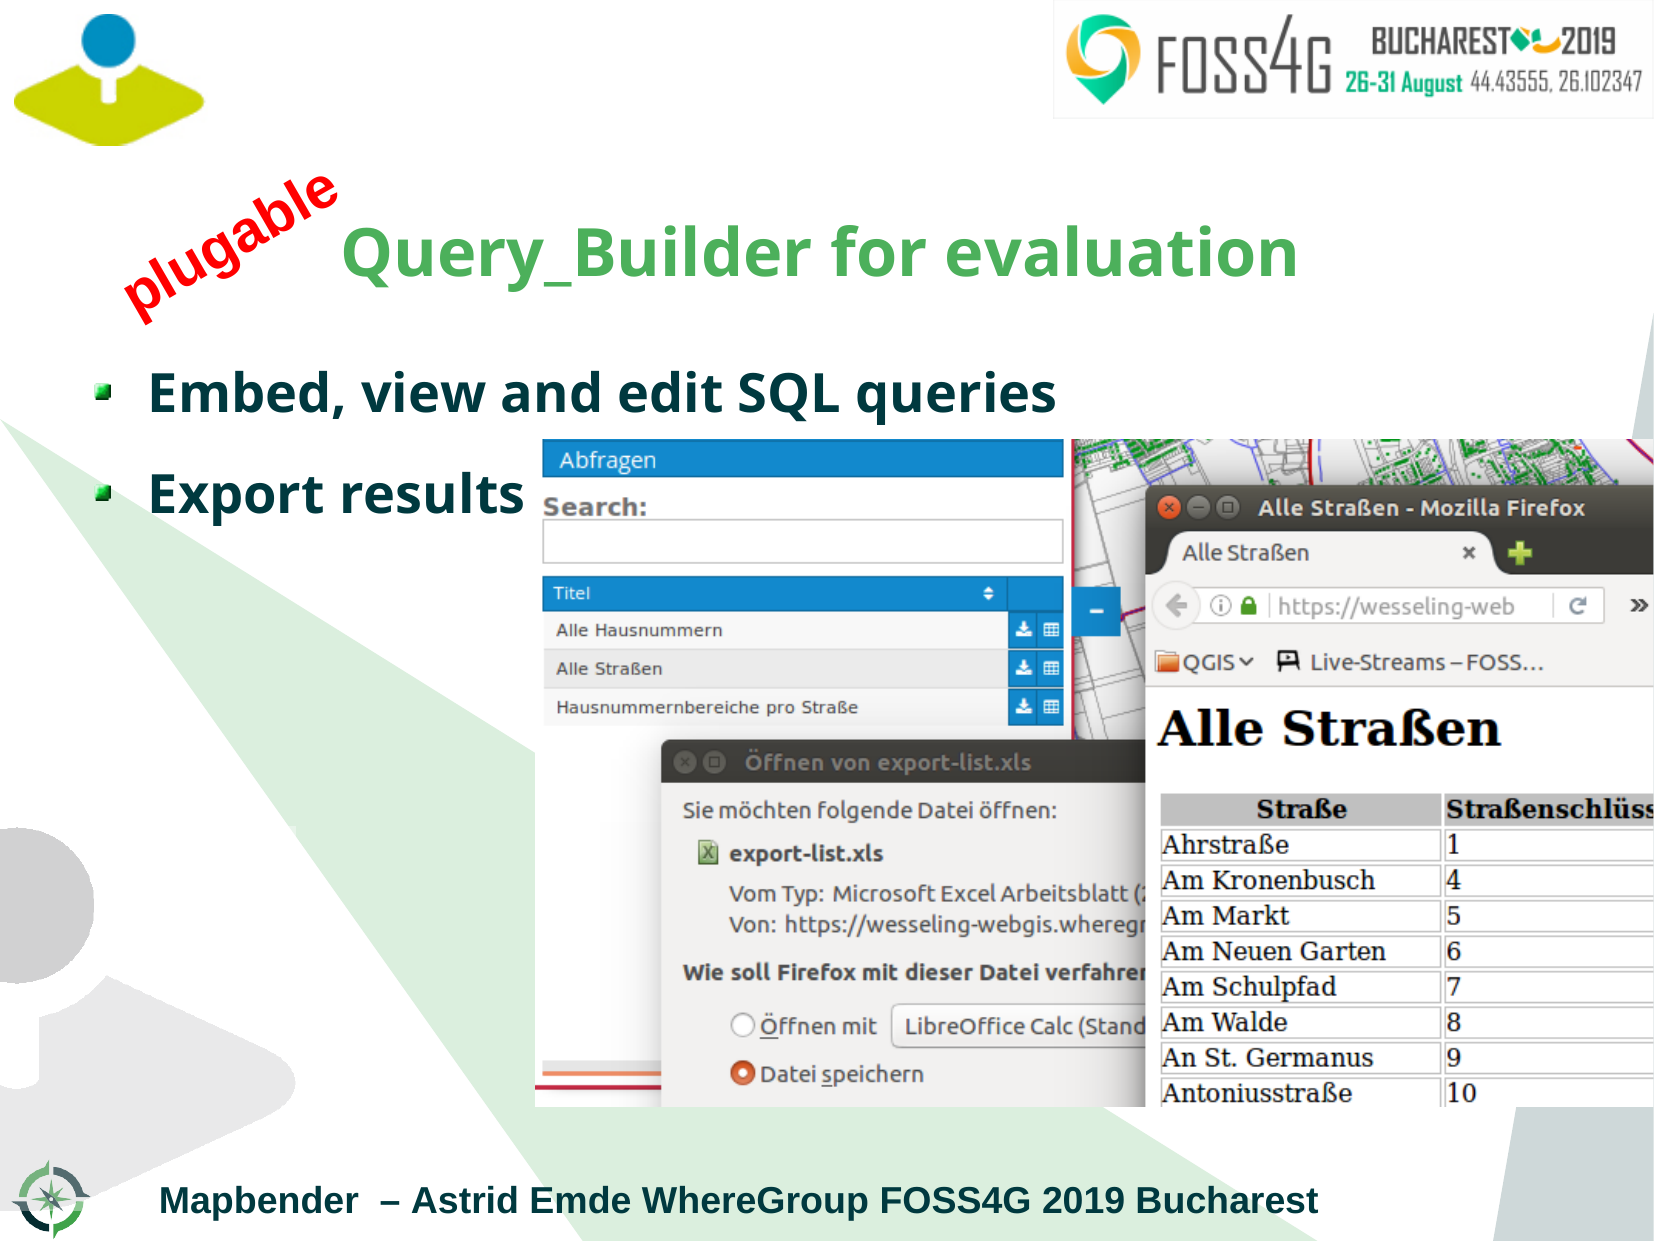

plugable
# Query_Builder for evaluation
Embed, view and edit SQL queries
Export results